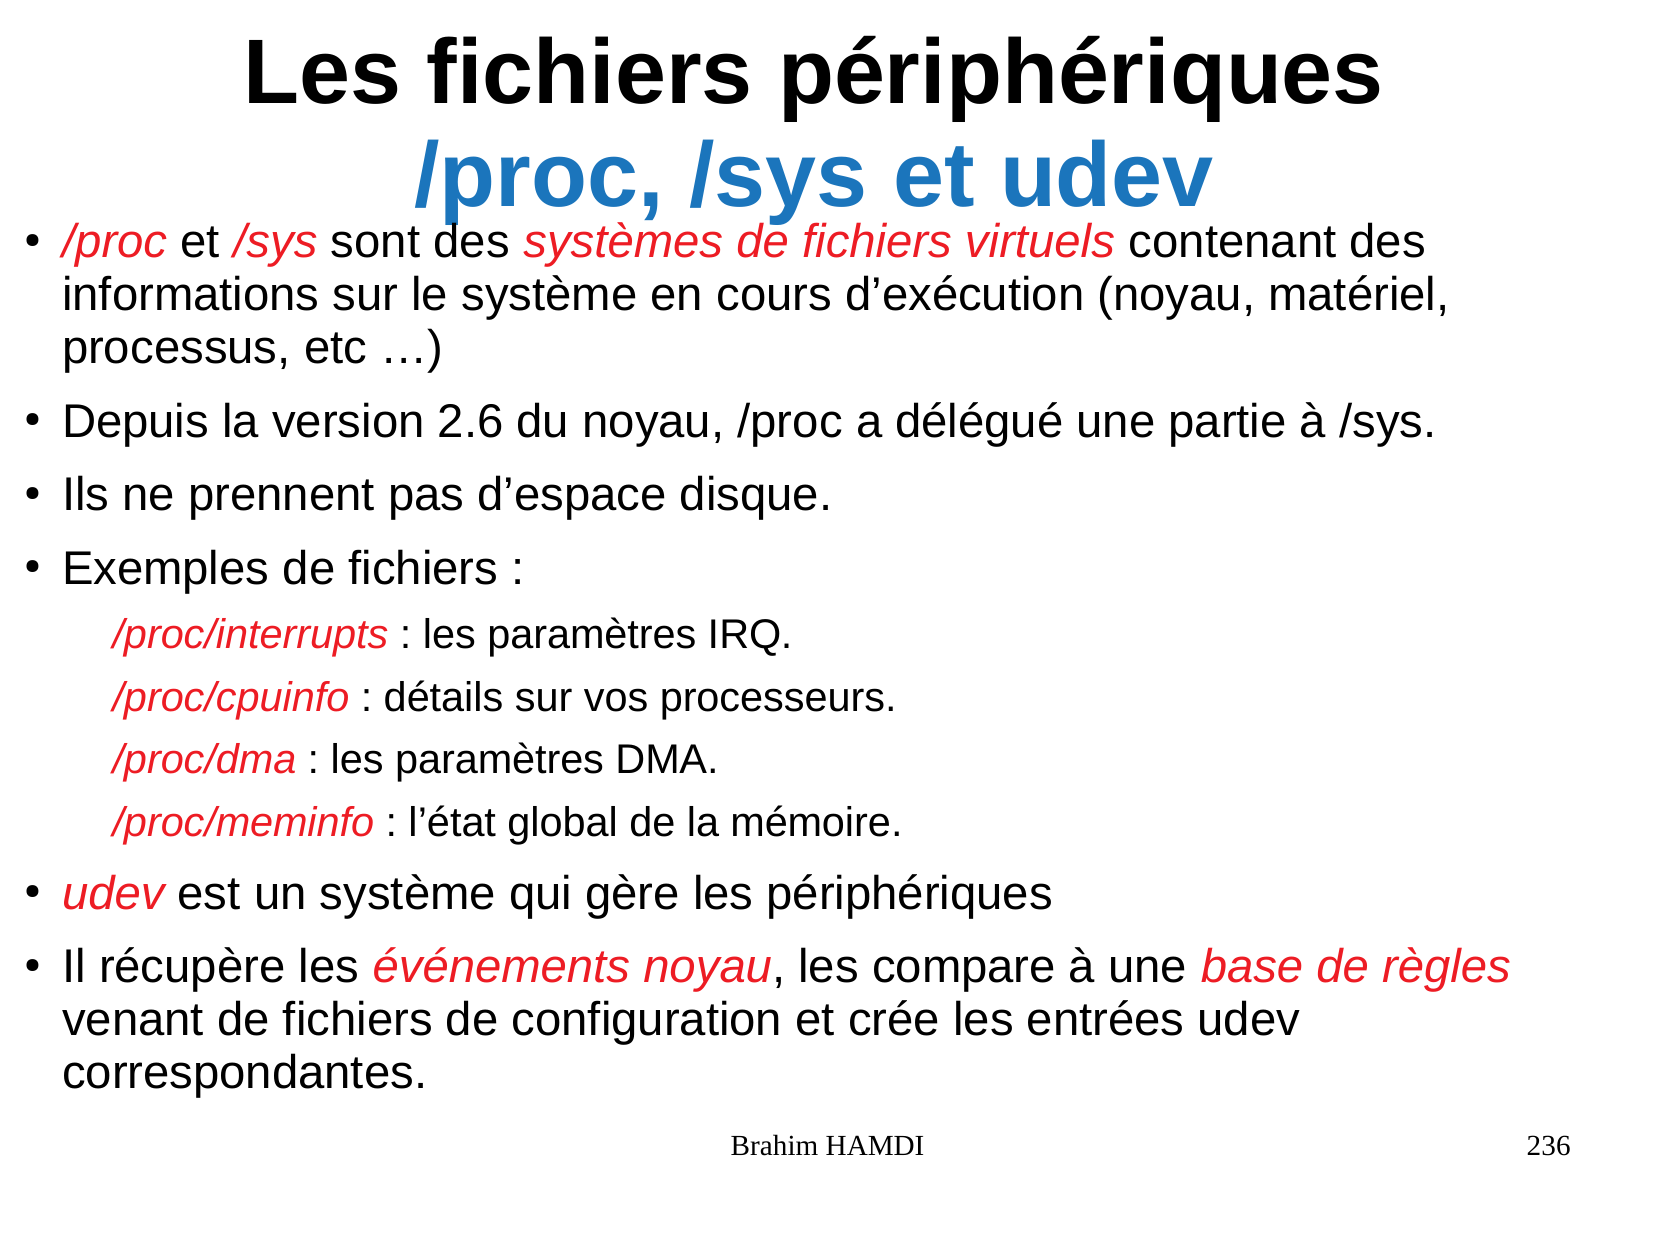

# Les fichiers périphériques /proc, /sys et udev
/proc et /sys sont des systèmes de fichiers virtuels contenant des informations sur le système en cours d’exécution (noyau, matériel, processus, etc …)
Depuis la version 2.6 du noyau, /proc a délégué une partie à /sys.
Ils ne prennent pas d’espace disque.
Exemples de fichiers :
/proc/interrupts : les paramètres IRQ.
/proc/cpuinfo : détails sur vos processeurs.
/proc/dma : les paramètres DMA.
/proc/meminfo : l’état global de la mémoire.
udev est un système qui gère les périphériques
Il récupère les événements noyau, les compare à une base de règles venant de fichiers de configuration et crée les entrées udev correspondantes.
Brahim HAMDI
236